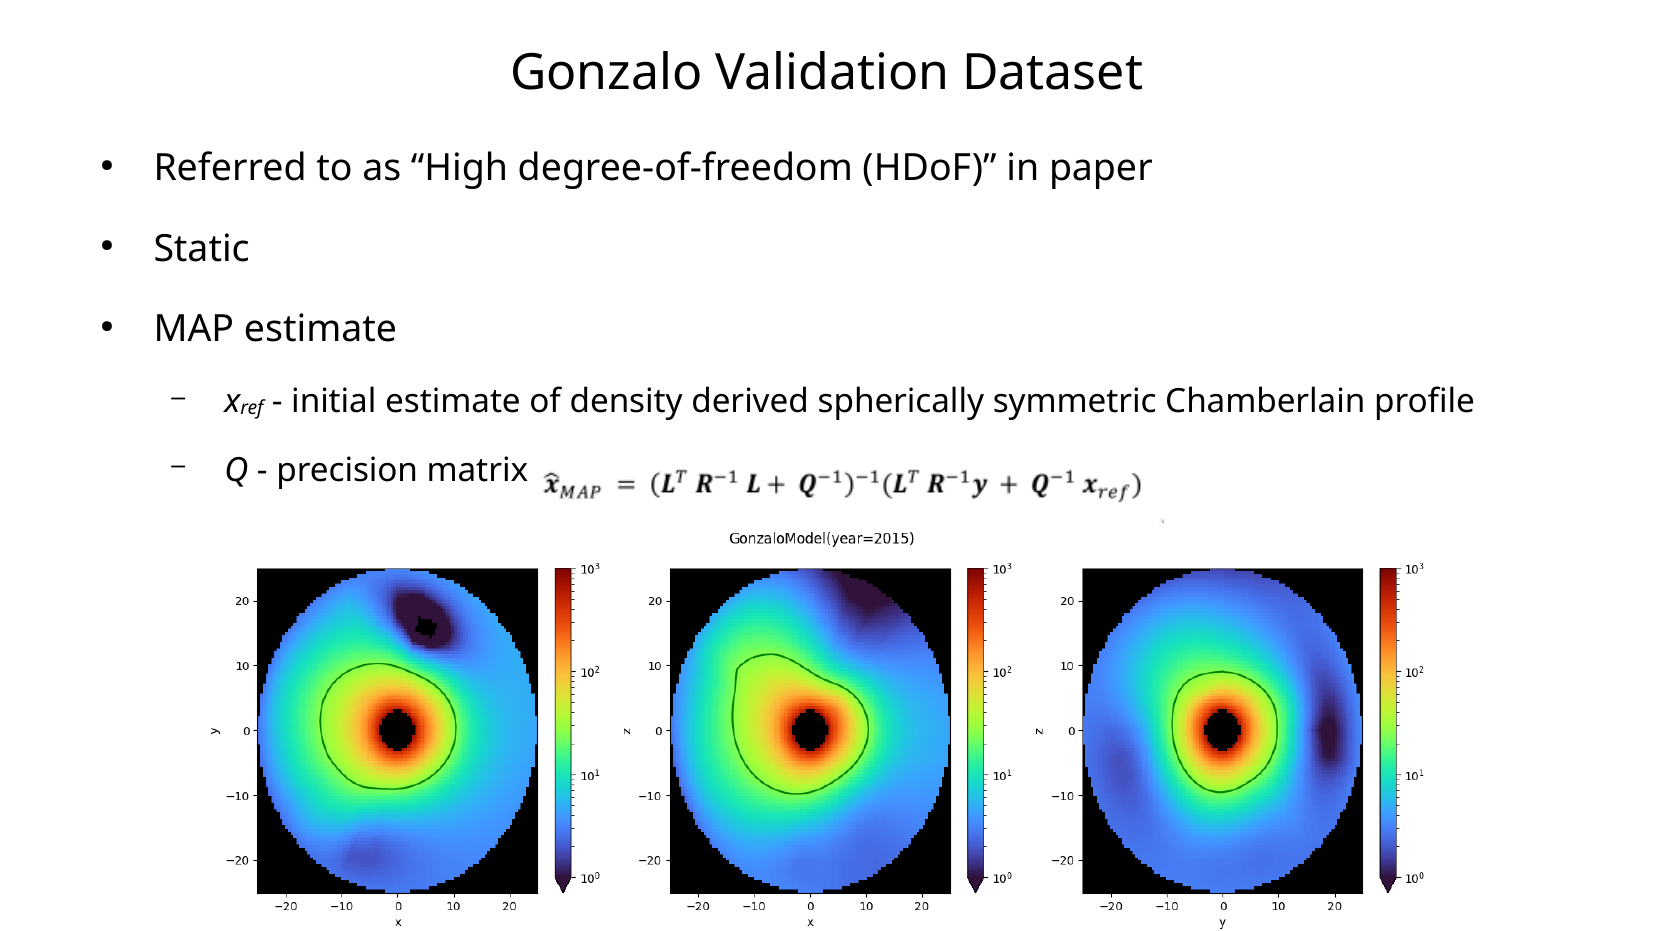

# Gonzalo Validation Dataset
Referred to as “High degree-of-freedom (HDoF)” in paper
Static
MAP estimate
xref - initial estimate of density derived spherically symmetric Chamberlain profile
Q - precision matrix